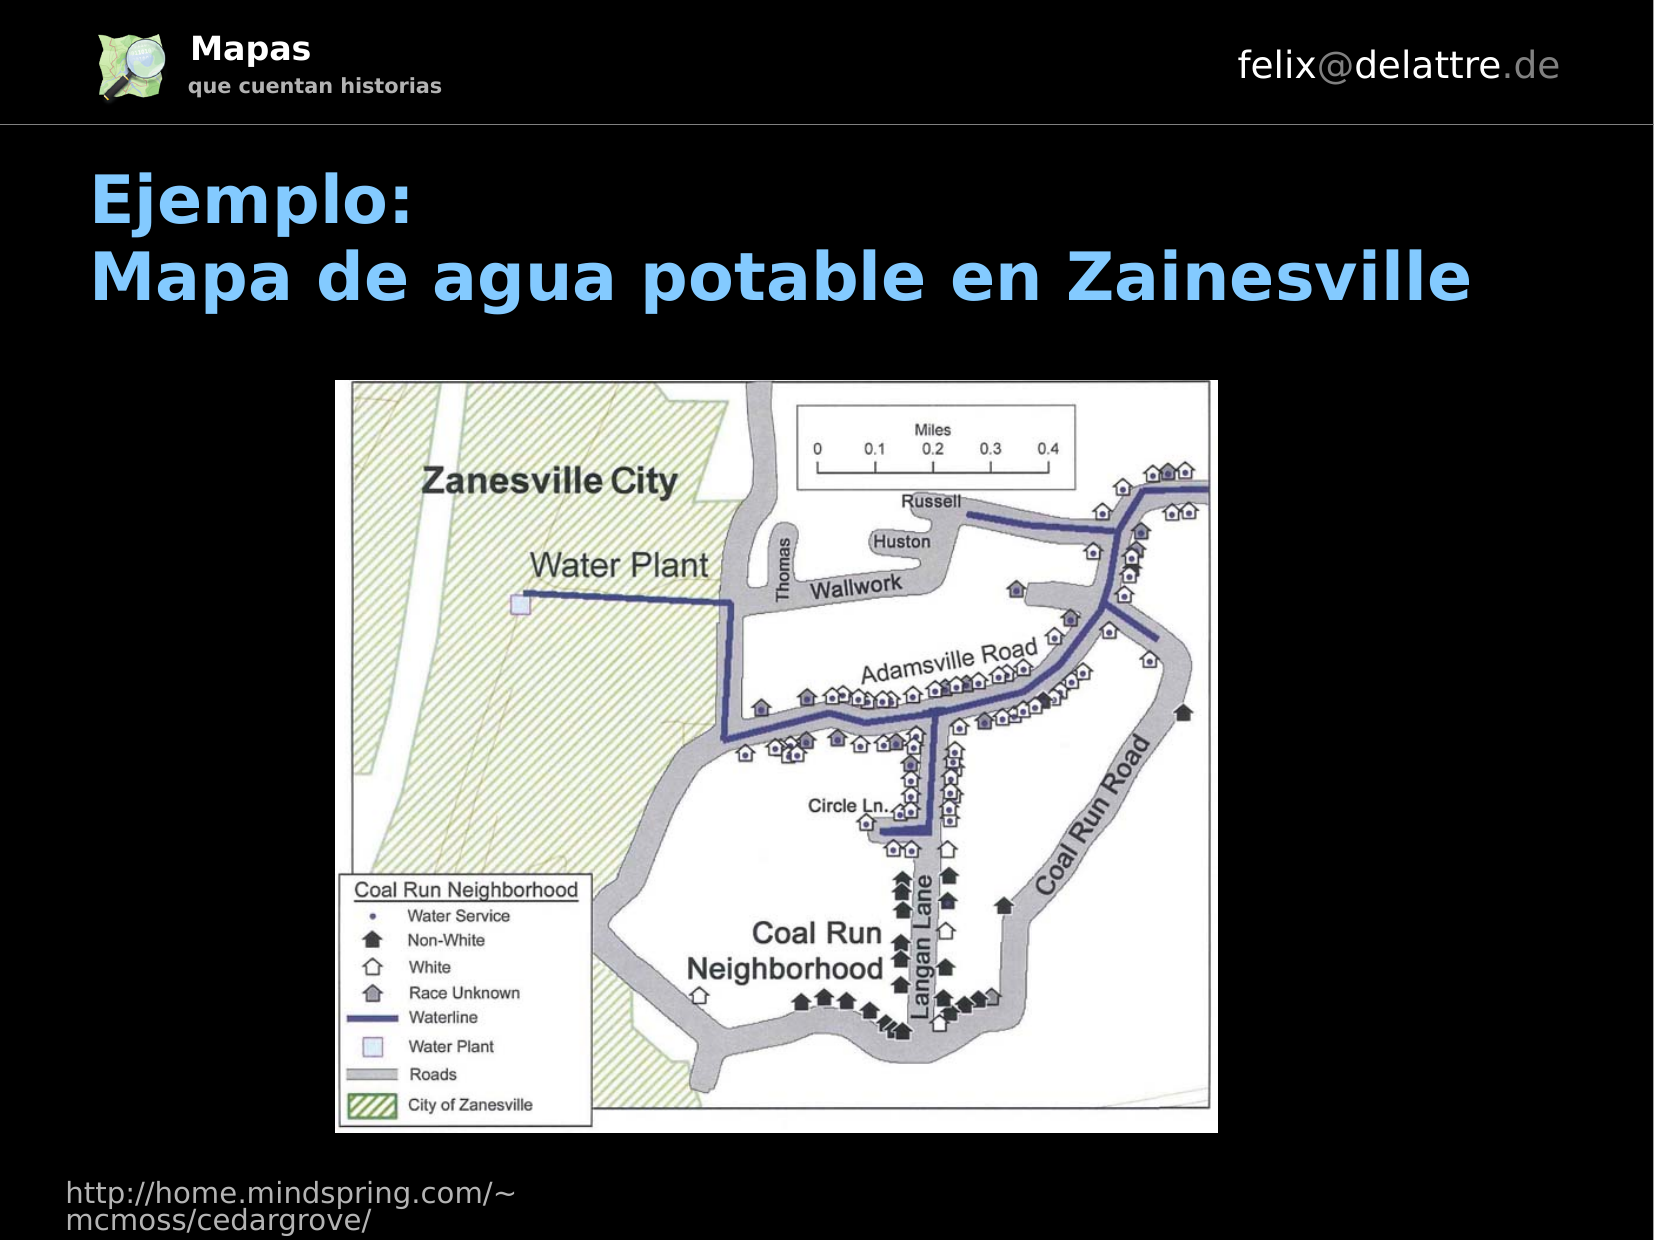

Ejemplo:
Mapa de agua potable en Zainesville
http://home.mindspring.com/~mcmoss/cedargrove/